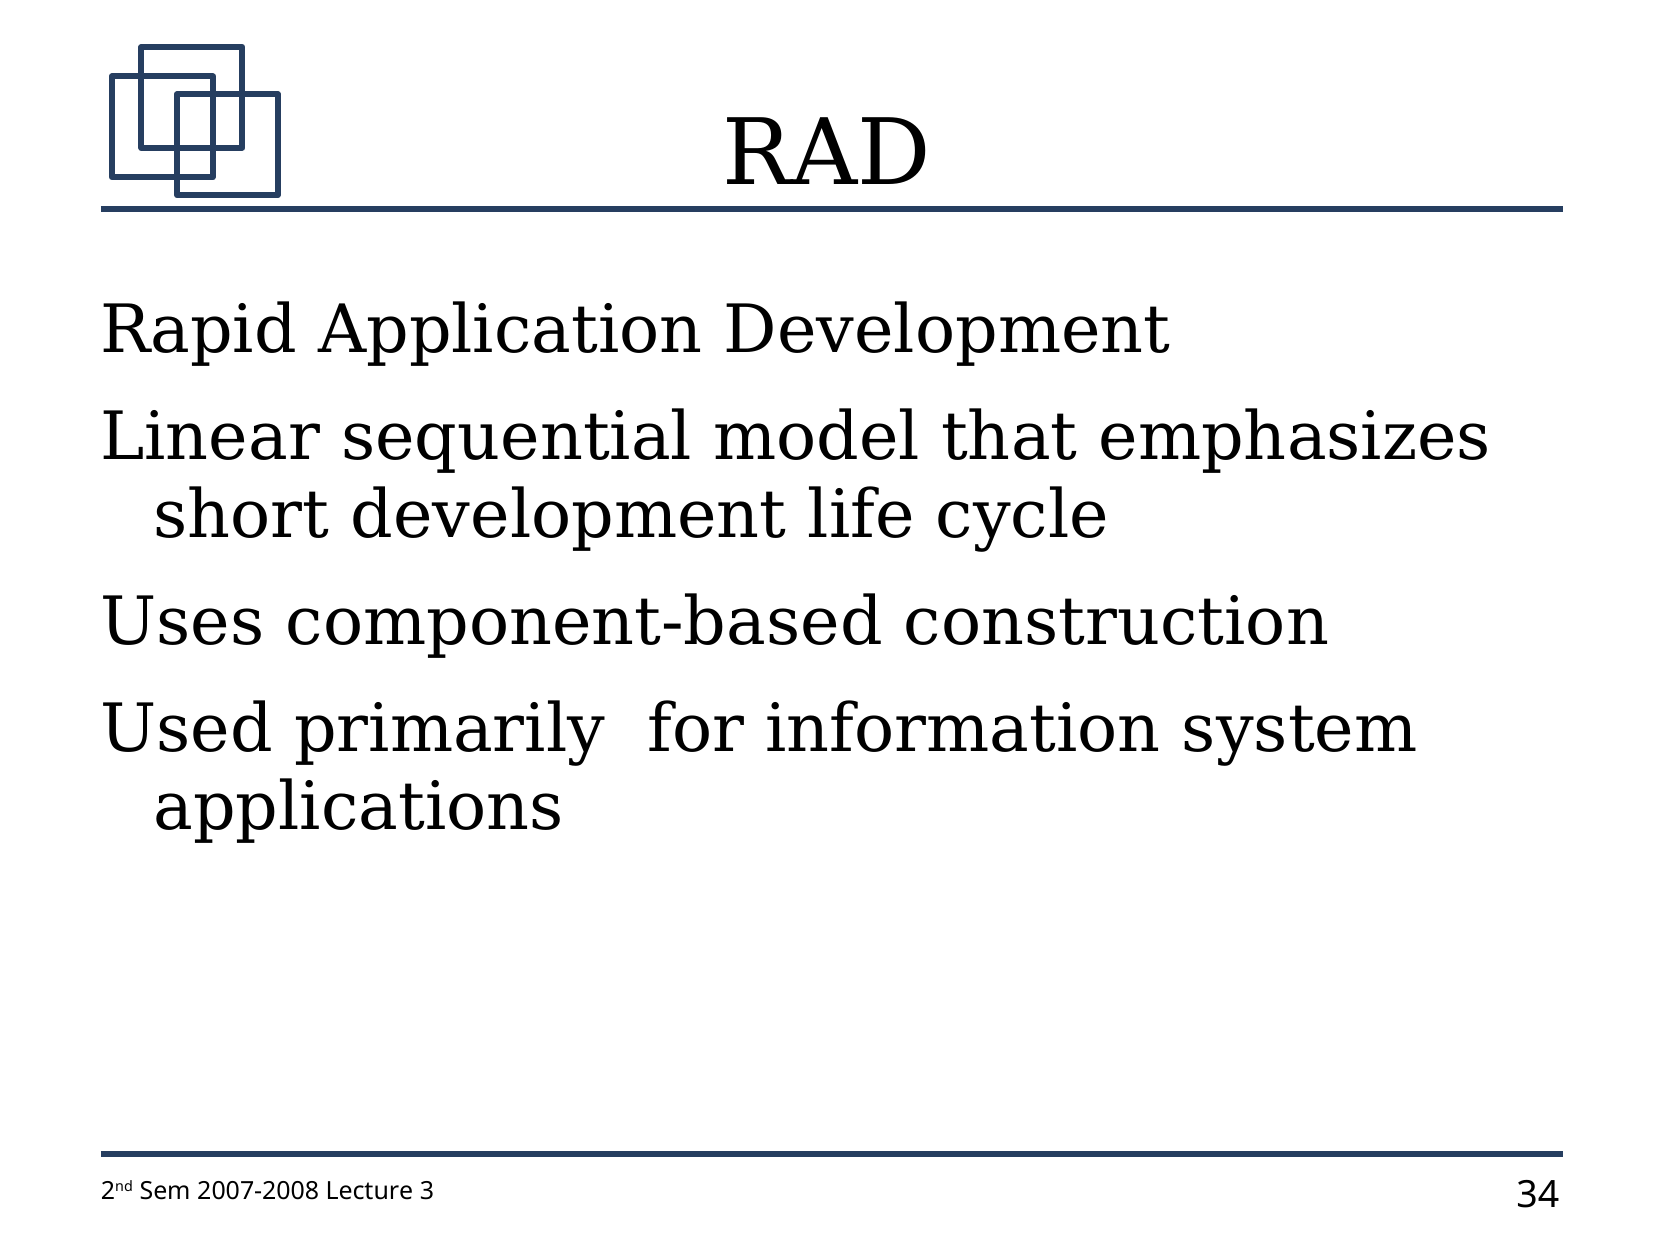

# RAD
Rapid Application Development
Linear sequential model that emphasizes short development life cycle
Uses component-based construction
Used primarily for information system applications